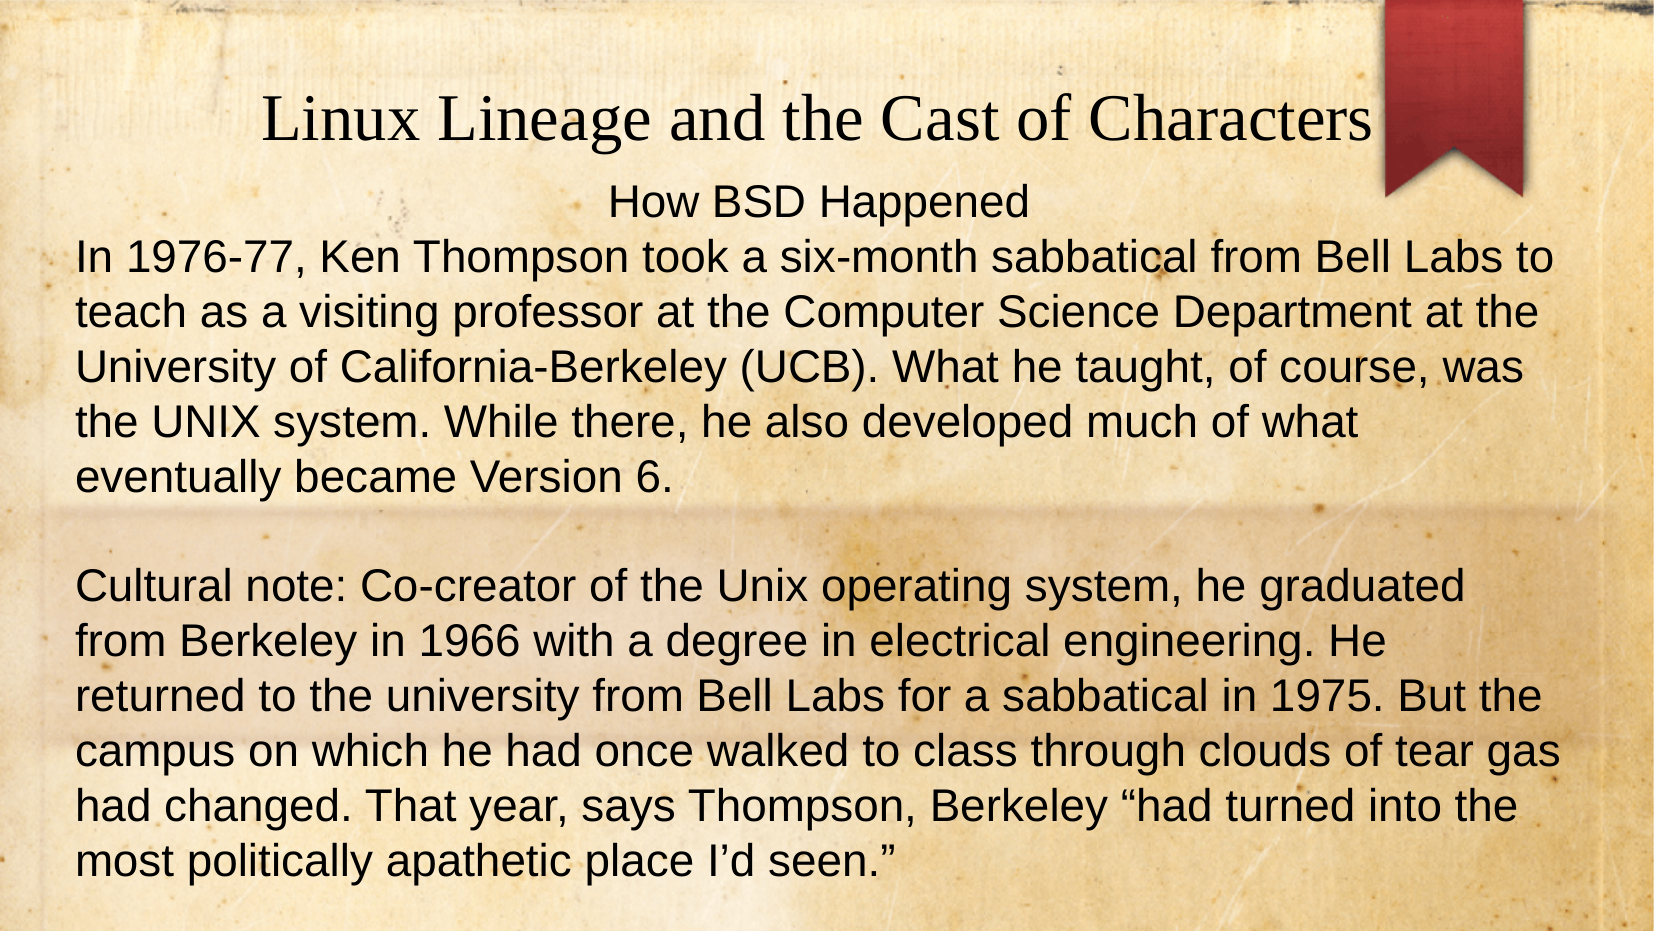

Linux Lineage and the Cast of Characters
How BSD Happened
In 1976-77, Ken Thompson took a six-month sabbatical from Bell Labs to teach as a visiting professor at the Computer Science Department at the University of California-Berkeley (UCB). What he taught, of course, was the UNIX system. While there, he also developed much of what eventually became Version 6.
Cultural note: Co-creator of the Unix operating system, he graduated from Berkeley in 1966 with a degree in electrical engineering. He returned to the university from Bell Labs for a sabbatical in 1975. But the campus on which he had once walked to class through clouds of tear gas had changed. That year, says Thompson, Berkeley “had turned into the most politically apathetic place I’d seen.”
CS-334 Spring 2015														Page of